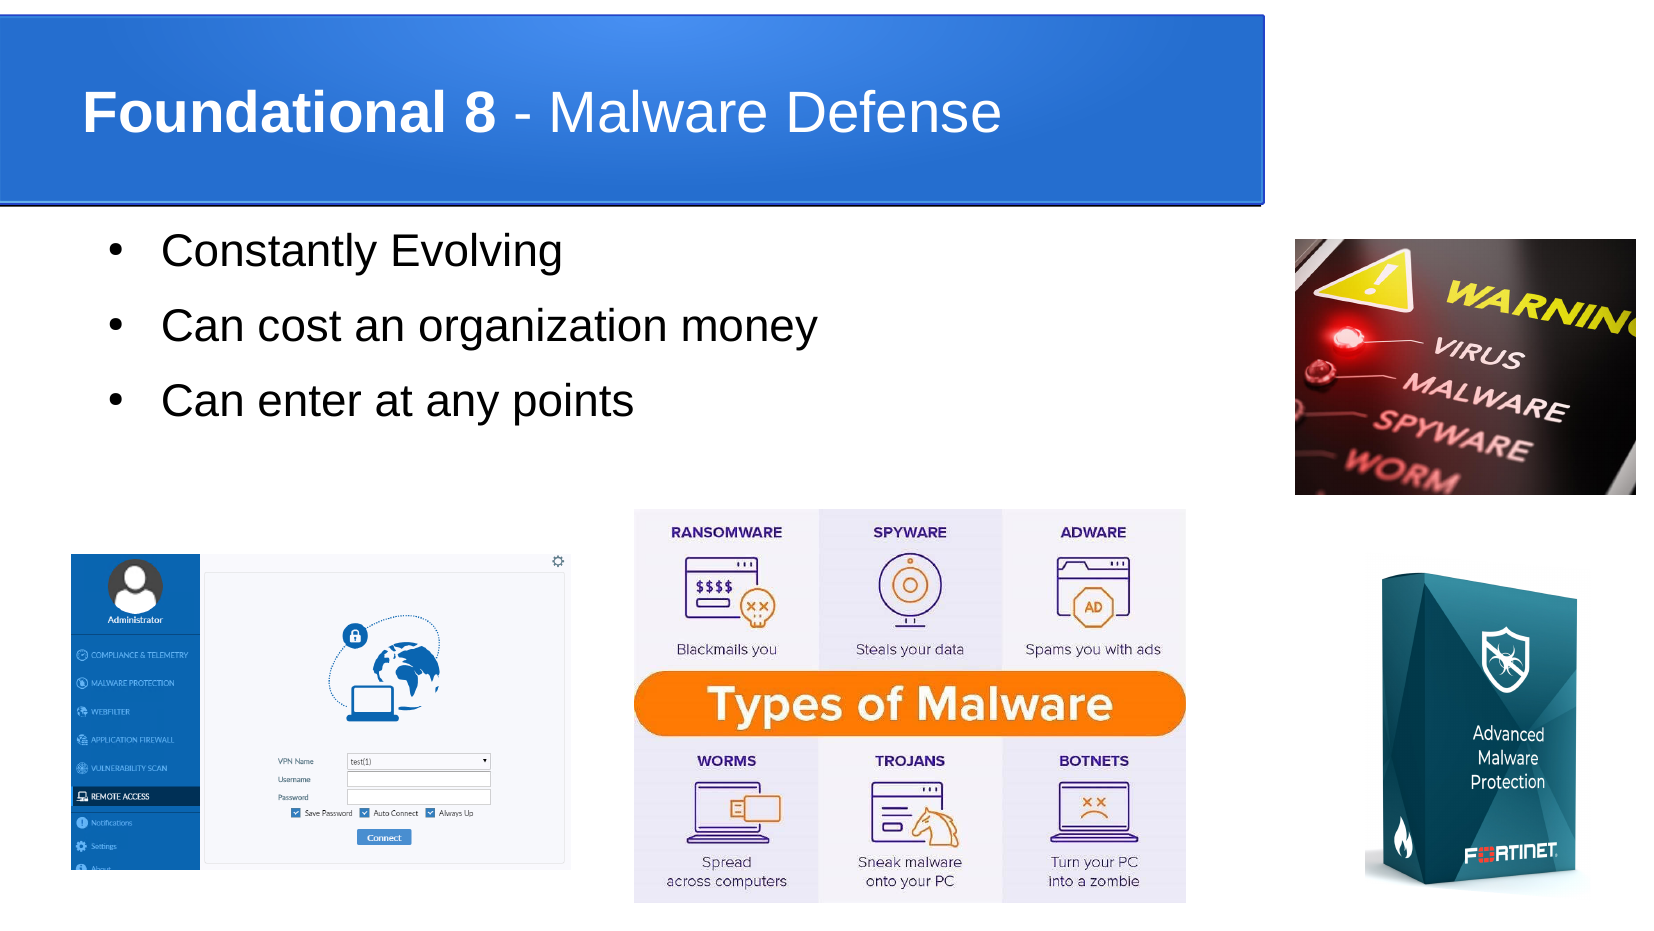

# Foundational 8 - Malware Defense
Constantly Evolving
Can cost an organization money
Can enter at any points